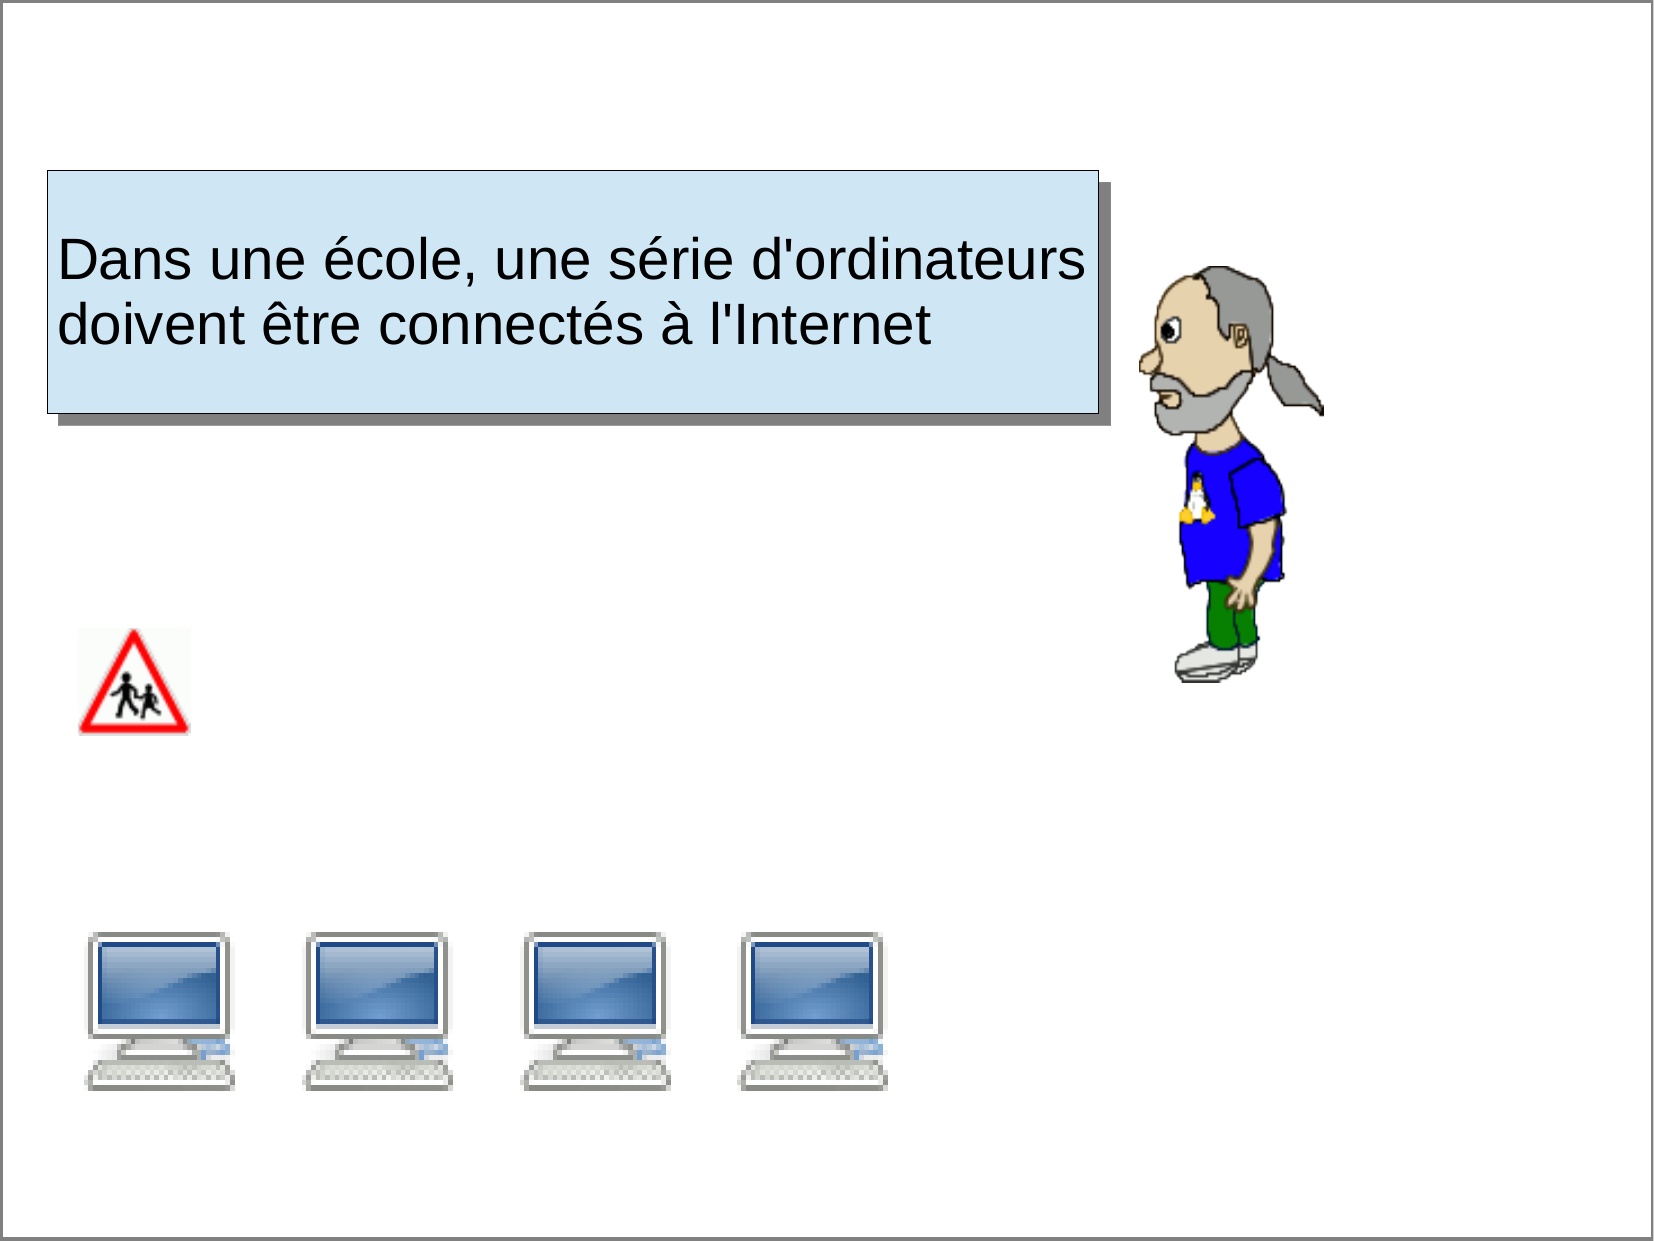

Dans une école, une série d'ordinateurs
doivent être connectés à l'Internet